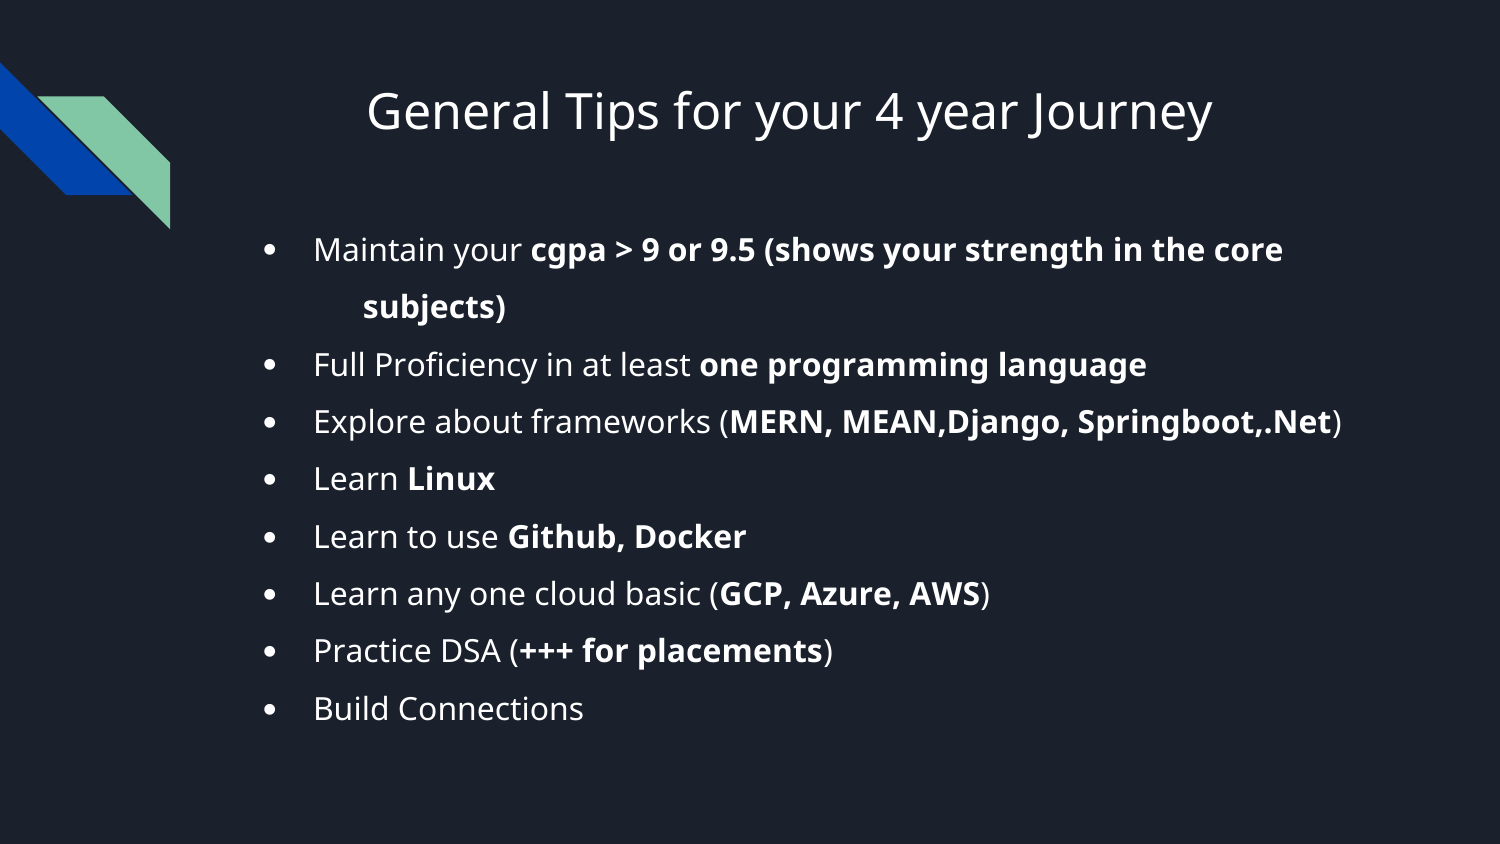

# General Tips for your 4 year Journey
Maintain your cgpa > 9 or 9.5 (shows your strength in the core subjects)
Full Proficiency in at least one programming language
Explore about frameworks (MERN, MEAN,Django, Springboot,.Net)
Learn Linux
Learn to use Github, Docker
Learn any one cloud basic (GCP, Azure, AWS)
Practice DSA (+++ for placements)
Build Connections